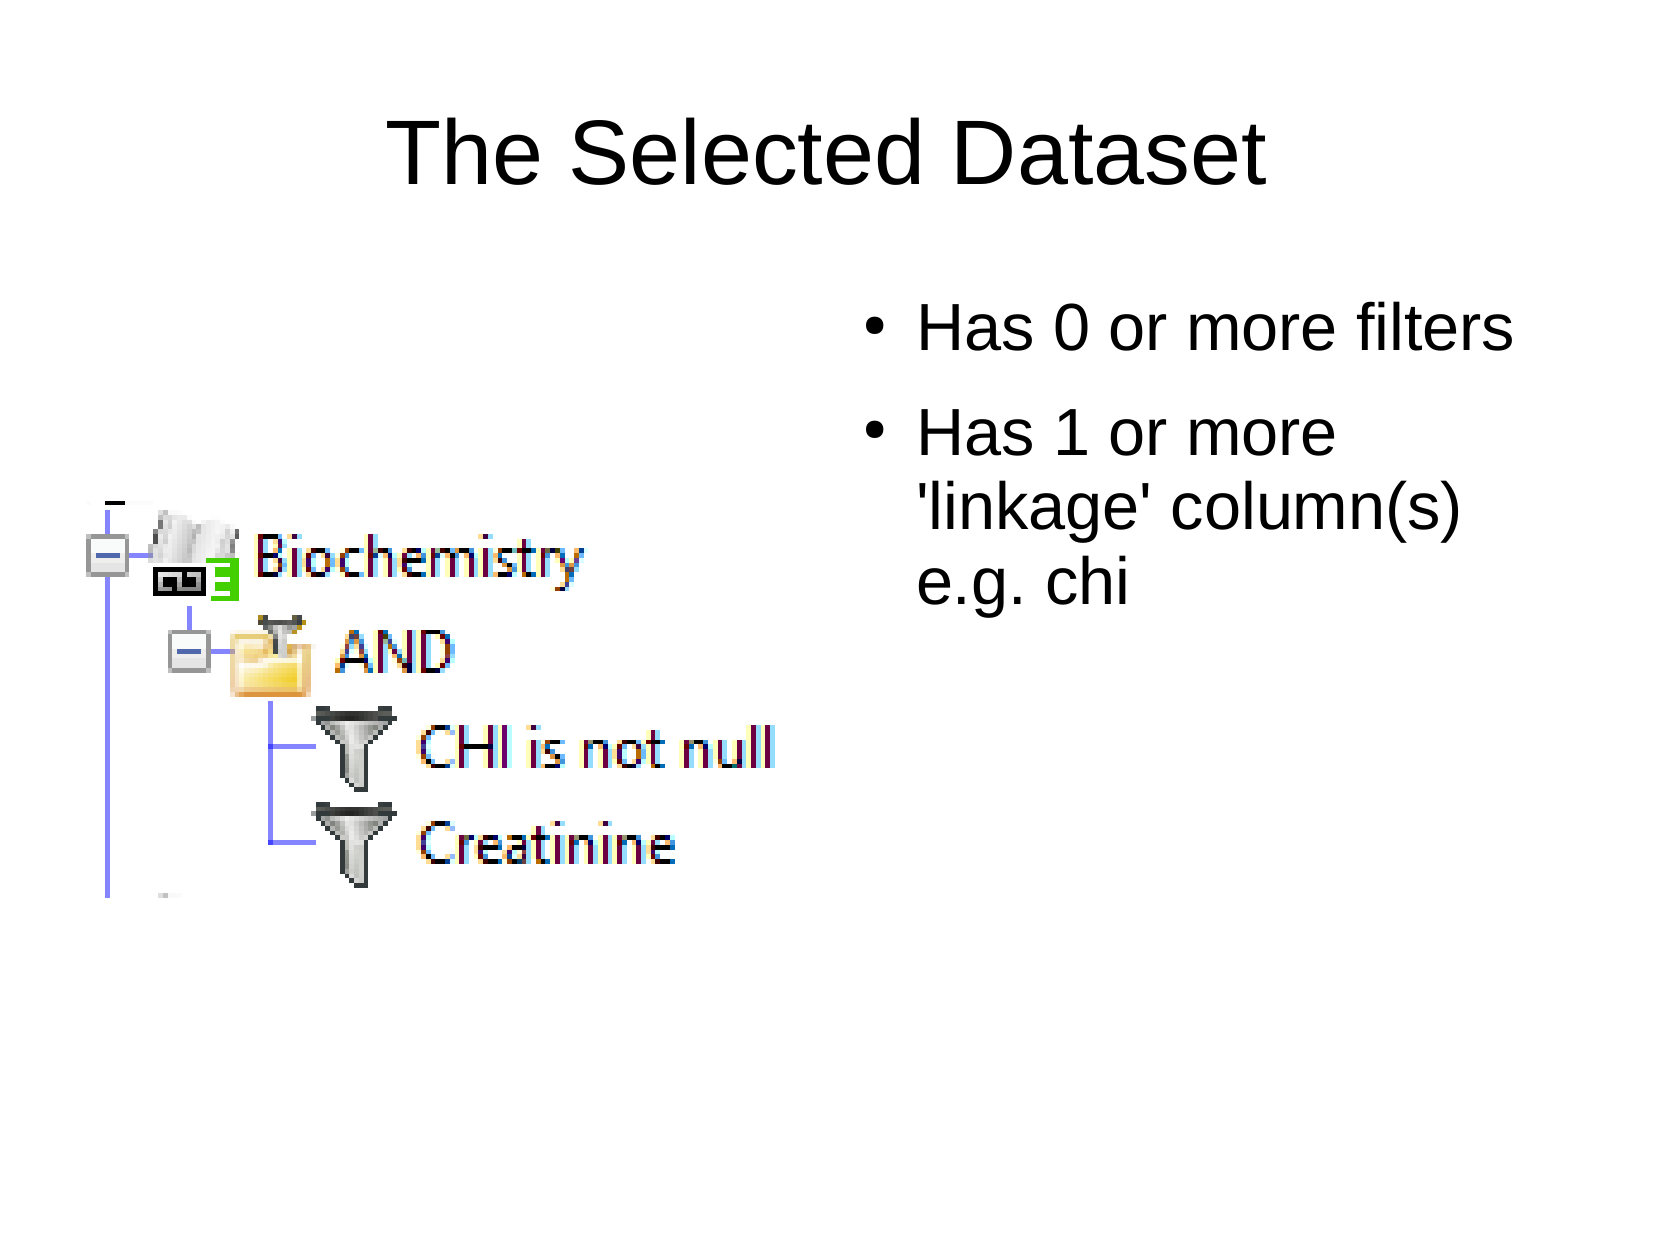

# The Selected Dataset
Has 0 or more filters
Has 1 or more 'linkage' column(s) e.g. chi